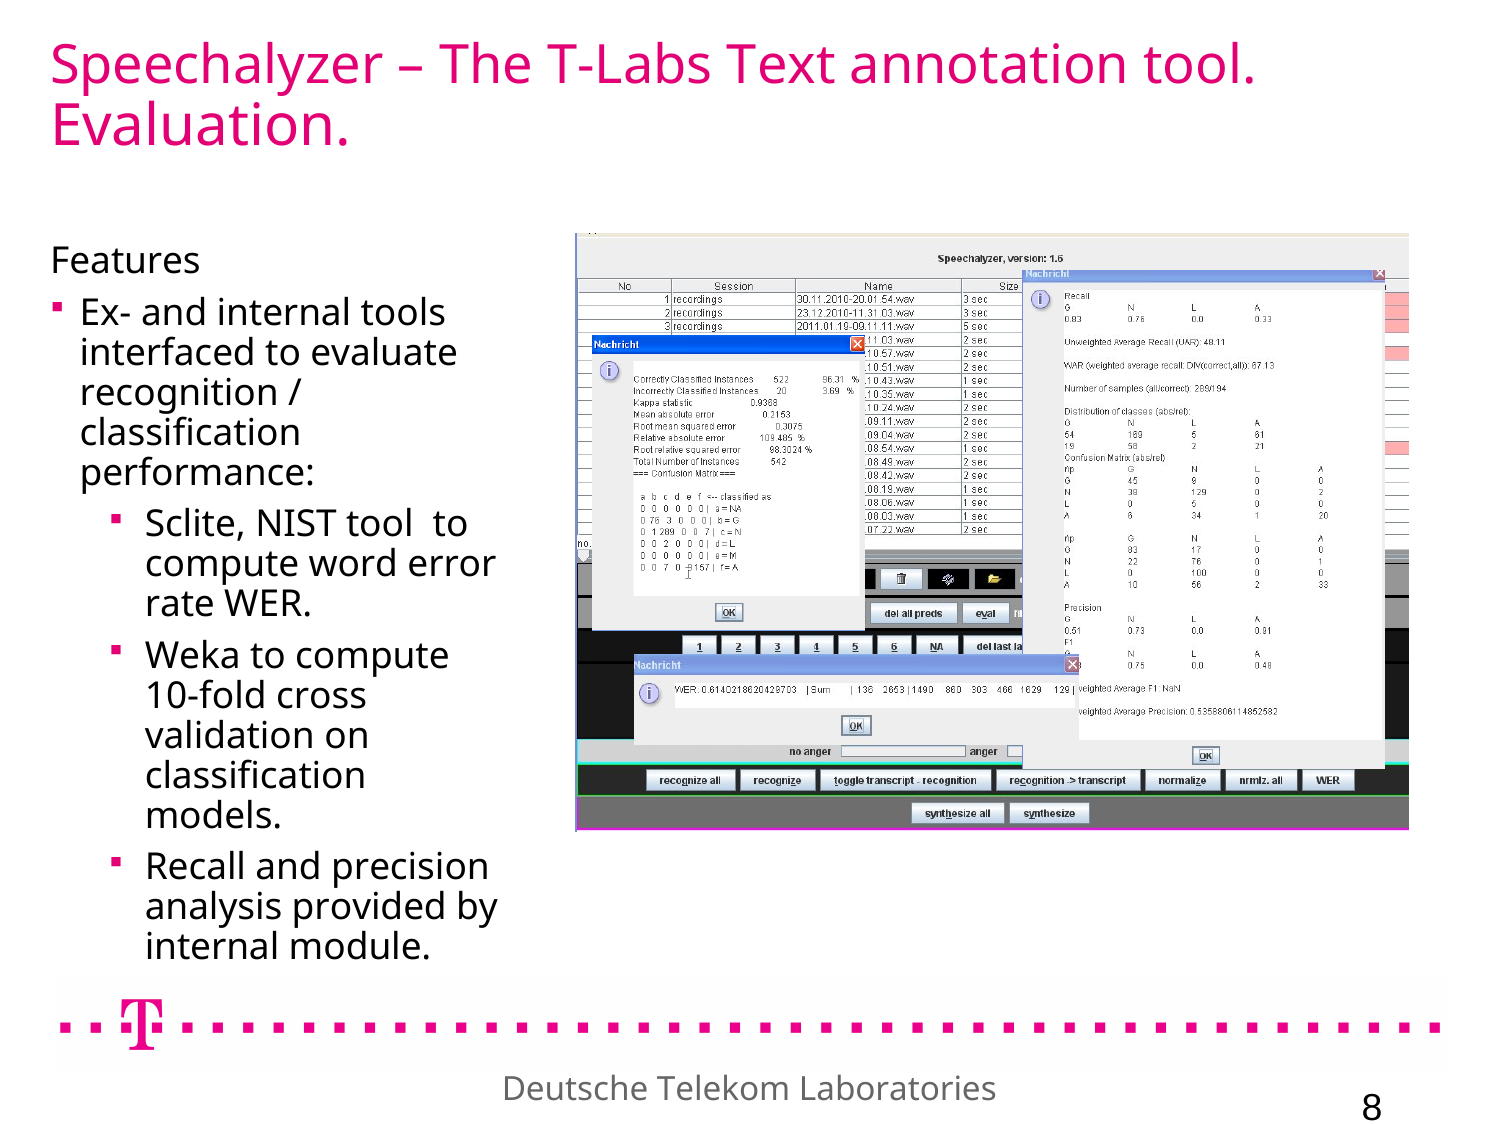

# Speechalyzer – The T-Labs Text annotation tool. Evaluation.
Features
Ex- and internal tools interfaced to evaluate recognition / classification performance:
Sclite, NIST tool to compute word error rate WER.
Weka to compute 10-fold cross validation on classification models.
Recall and precision analysis provided by internal module.
8